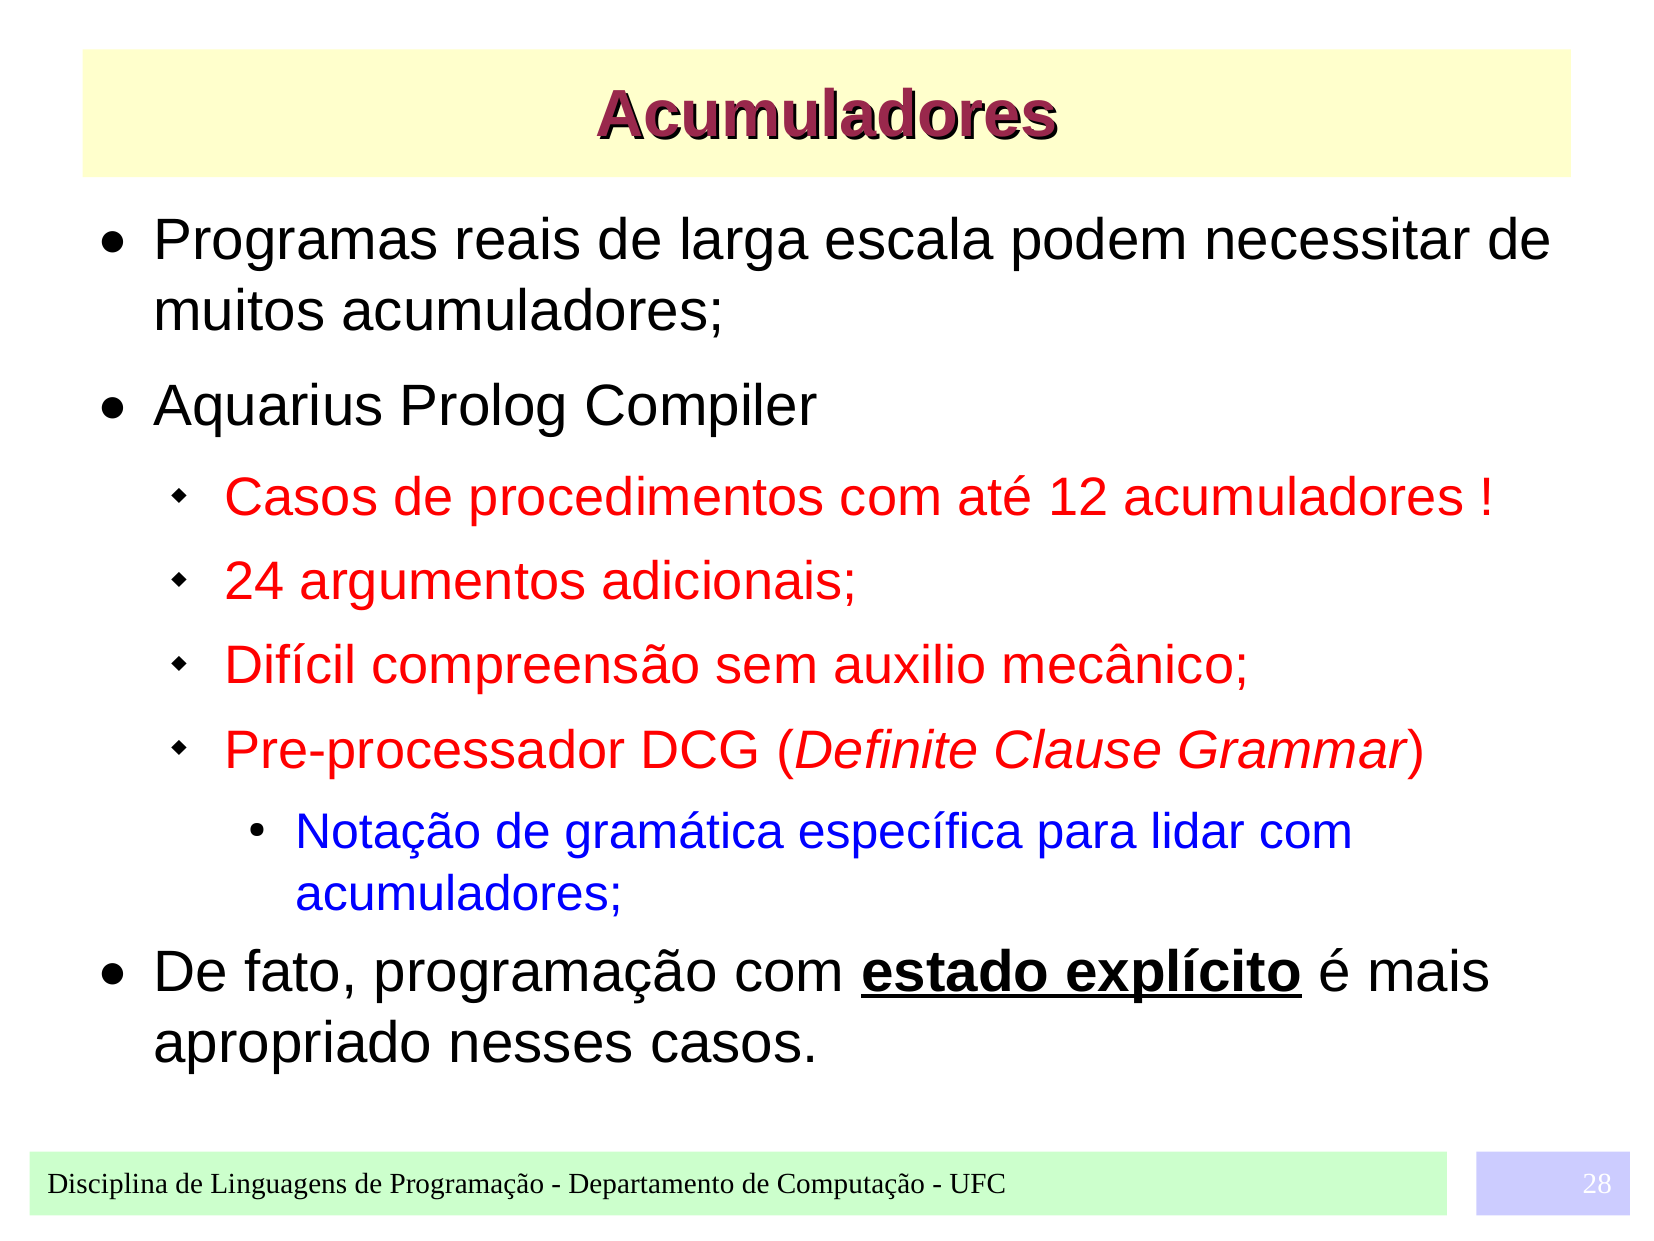

# Acumuladores
Programas reais de larga escala podem necessitar de muitos acumuladores;
Aquarius Prolog Compiler
Casos de procedimentos com até 12 acumuladores !
24 argumentos adicionais;
Difícil compreensão sem auxilio mecânico;
Pre-processador DCG (Definite Clause Grammar)
Notação de gramática específica para lidar com acumuladores;
De fato, programação com estado explícito é mais apropriado nesses casos.
Disciplina de Linguagens de Programação - Departamento de Computação - UFC
28